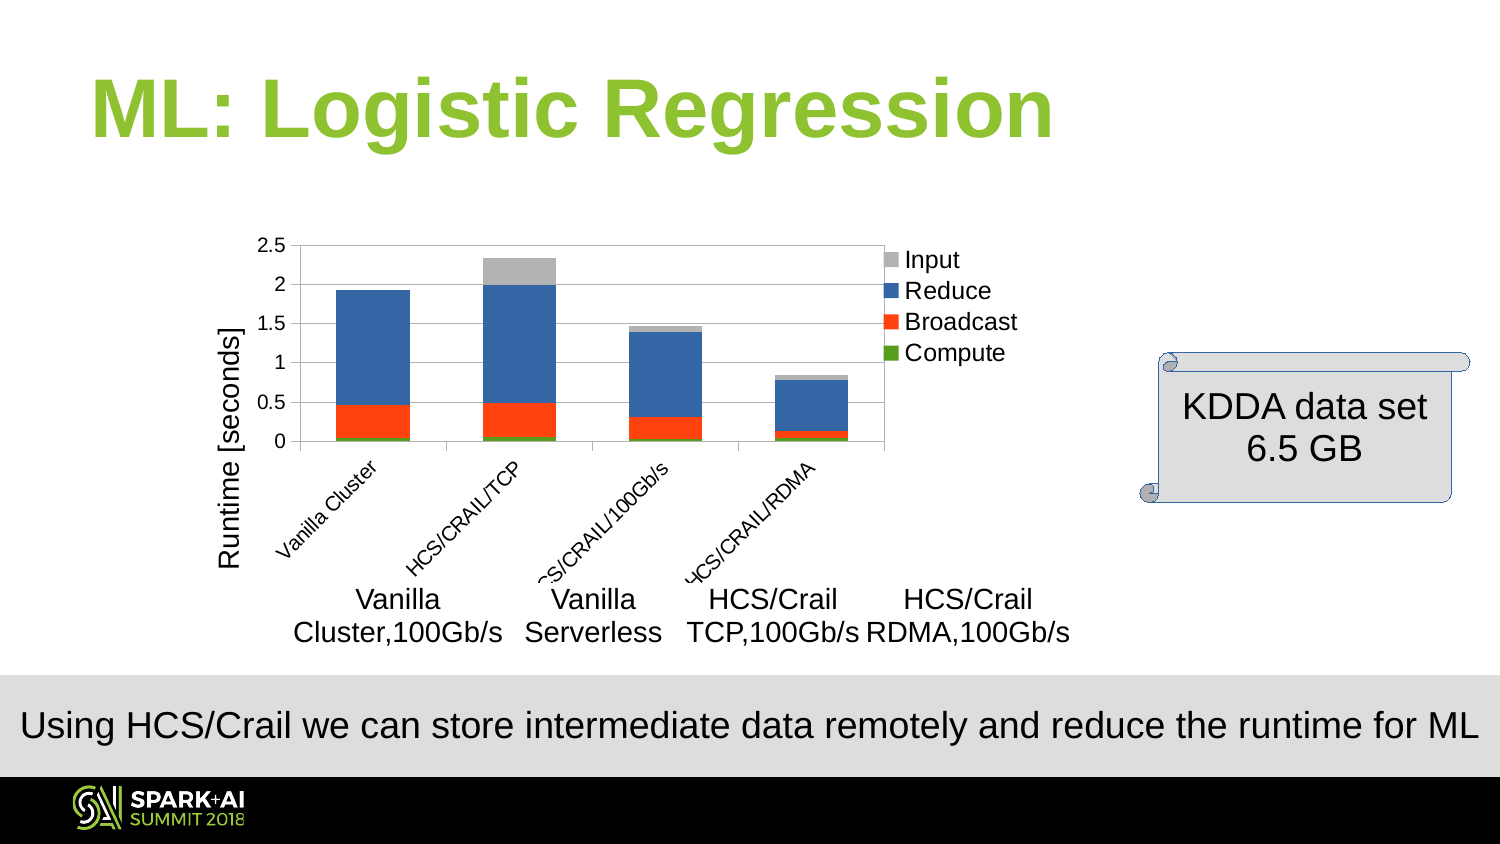

#
ML: Logistic Regression
### Chart
| Category | Compute | Broadcast | Reduce | Input |
|---|---|---|---|---|
| Vanilla Cluster | 0.041 | 0.42 | 1.47 | 0.0 |
| HCS/CRAIL/TCP | 0.047 | 0.44 | 1.51 | 0.34 |
| HCS/CRAIL/100Gb/s | 0.03 | 0.28 | 1.08 | 0.08 |
| HCS/CRAIL/RDMA | 0.04 | 0.09 | 0.65 | 0.06 |KDDA data set
6.5 GB
Runtime [seconds]
Vanilla
Cluster,100Gb/s
Vanilla
Serverless
HCS/Crail
TCP,100Gb/s
HCS/Crail
RDMA,100Gb/s
Using HCS/Crail we can store intermediate data remotely and reduce the runtime for ML